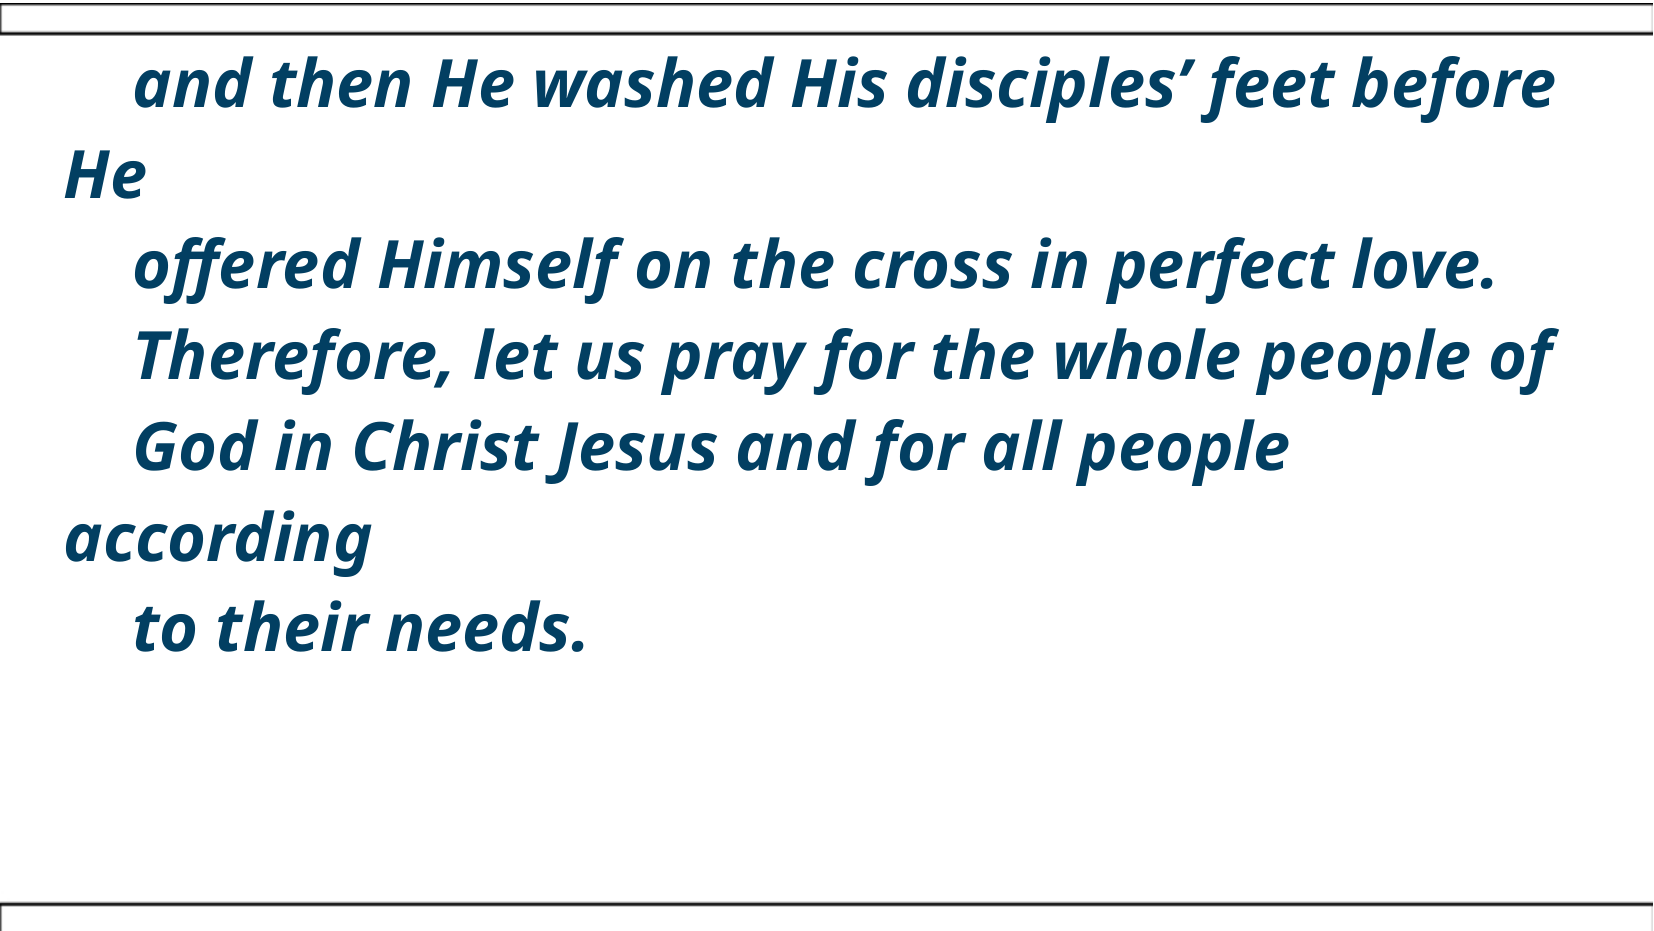

and then He washed His disciples’ feet before He
 offered Himself on the cross in perfect love.
 Therefore, let us pray for the whole people of
 God in Christ Jesus and for all people according
 to their needs.